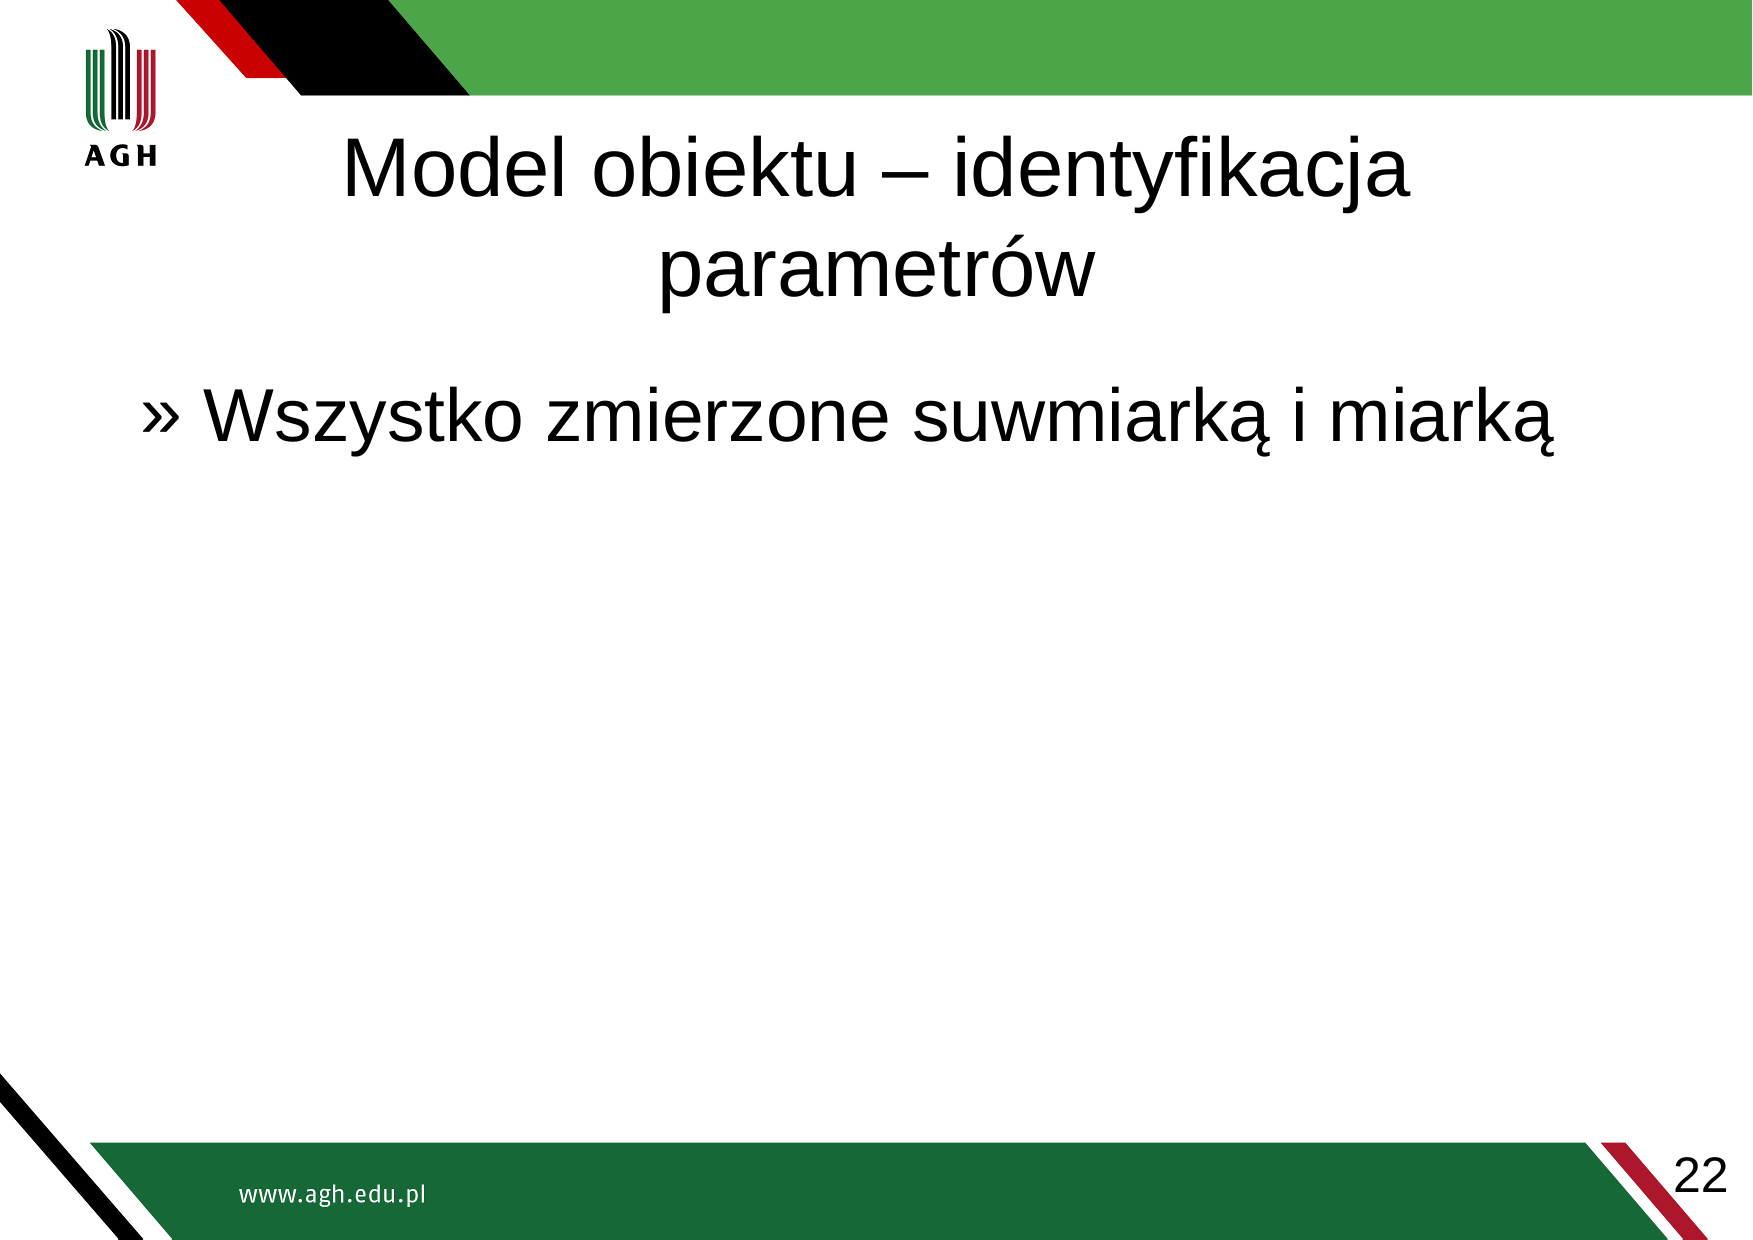

# Model obiektu – identyfikacja parametrów
Wszystko zmierzone suwmiarką i miarką
22